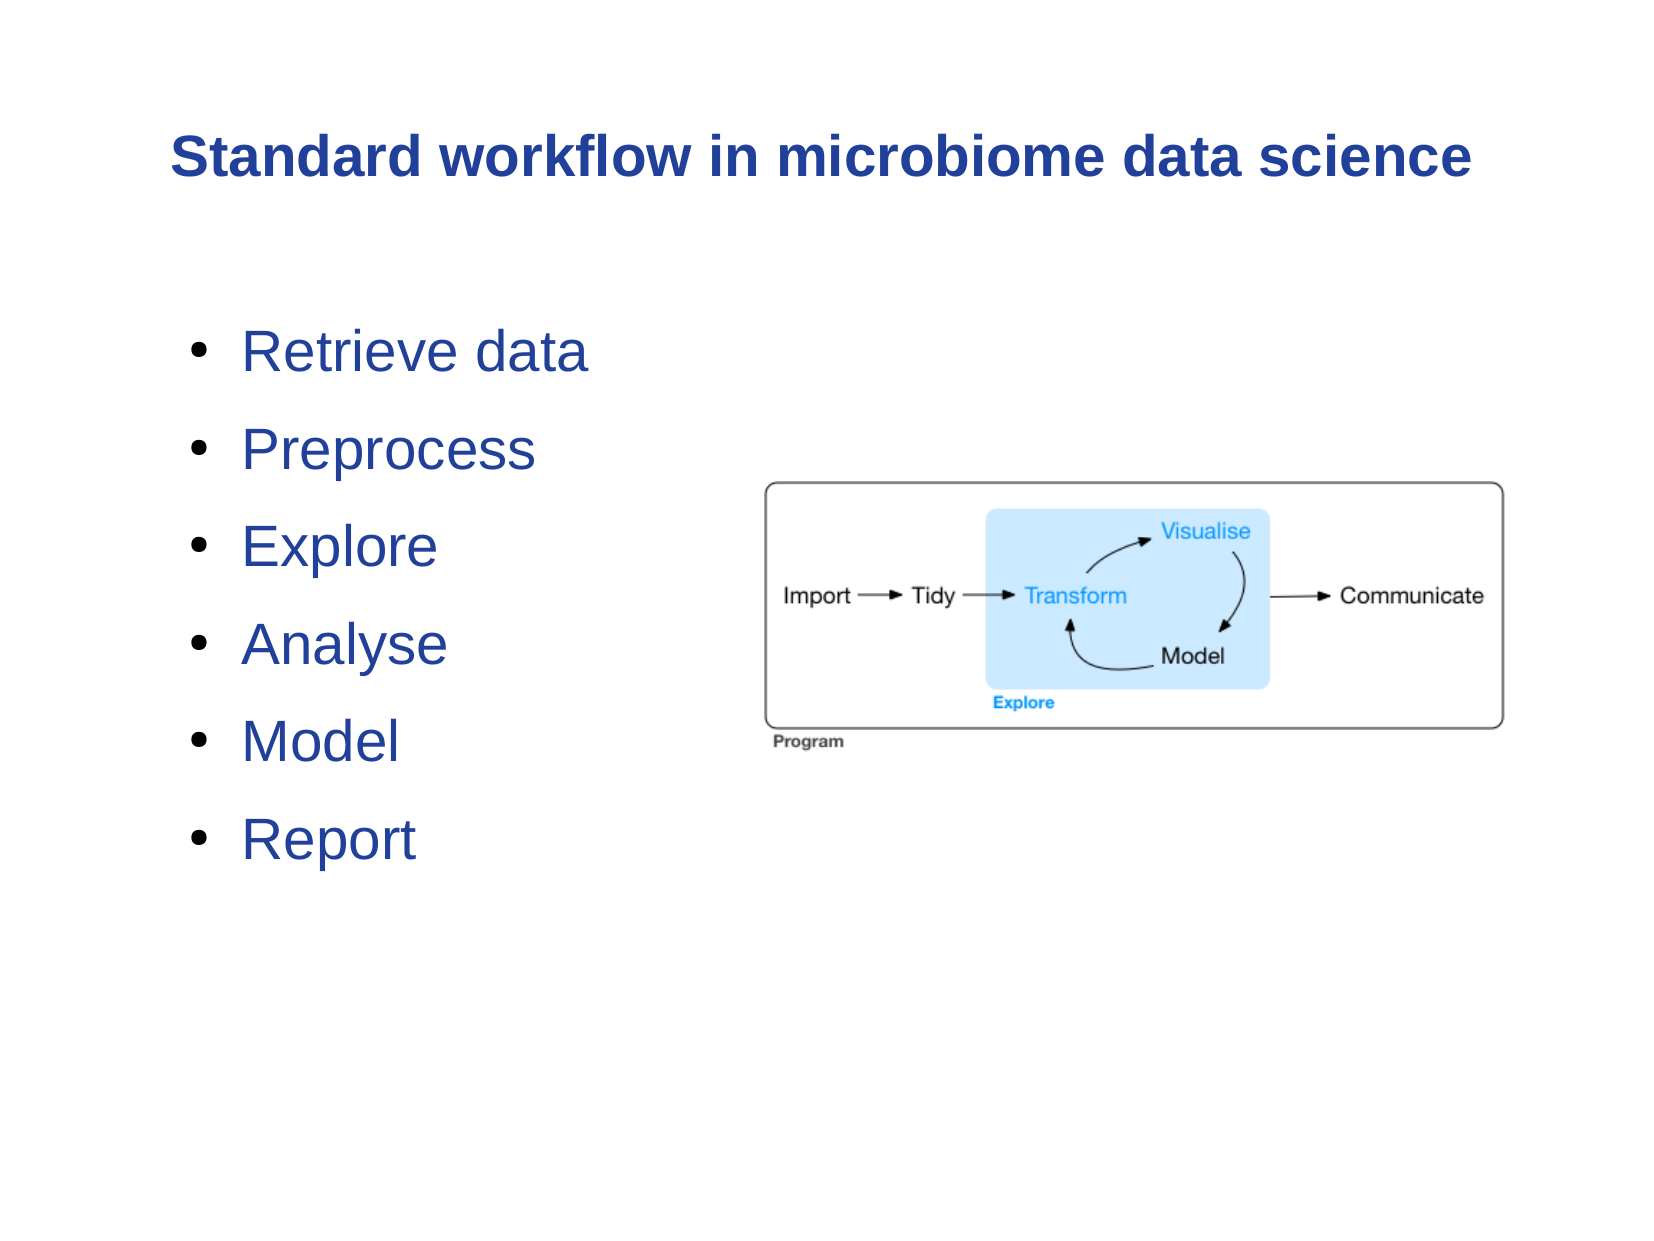

# Standard workflow in microbiome data science
Retrieve data
Preprocess
Explore
Analyse
Model
Report